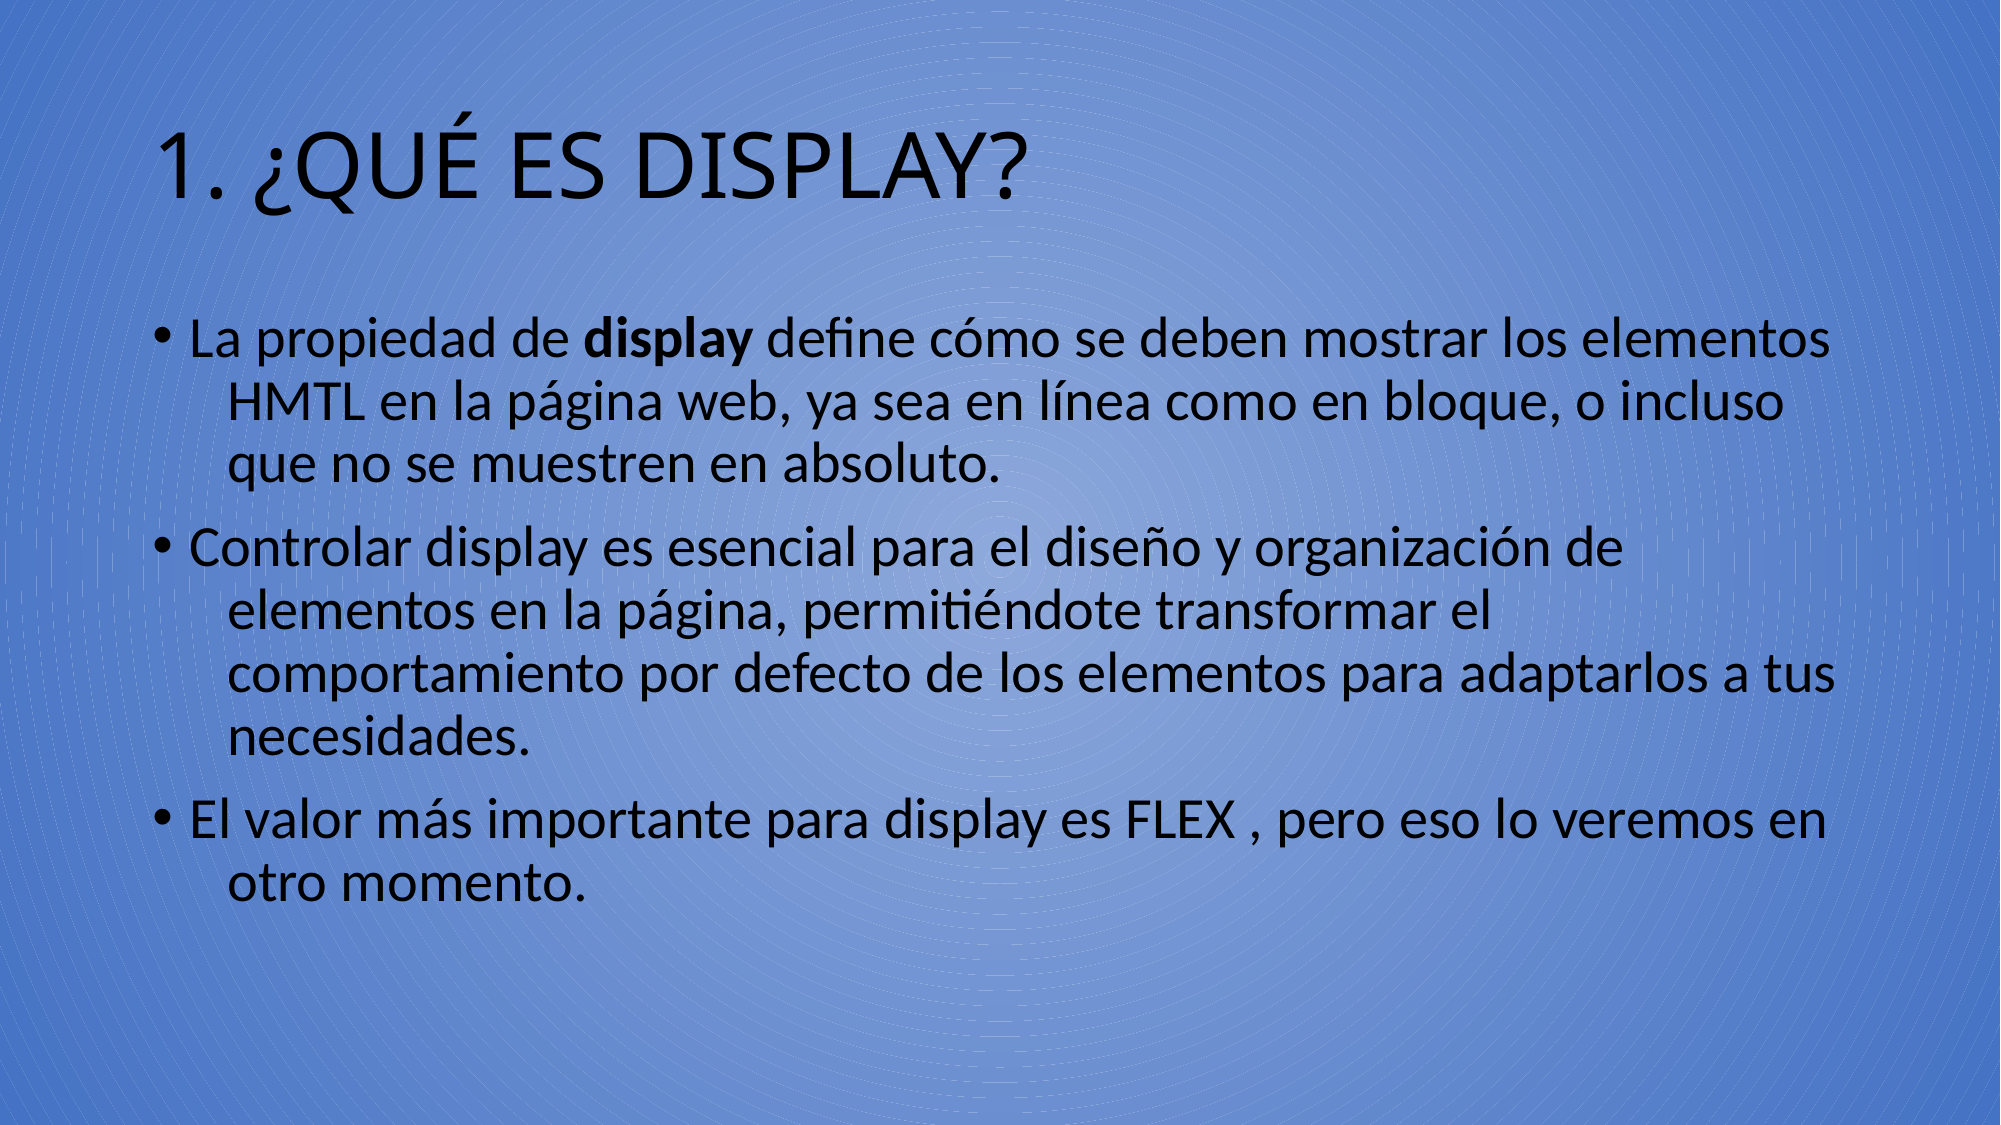

# 1. ¿QUÉ ES DISPLAY?
La propiedad de display define cómo se deben mostrar los elementos HMTL en la página web, ya sea en línea como en bloque, o incluso que no se muestren en absoluto.
Controlar display es esencial para el diseño y organización de elementos en la página, permitiéndote transformar el comportamiento por defecto de los elementos para adaptarlos a tus necesidades.
El valor más importante para display es FLEX , pero eso lo veremos en otro momento.